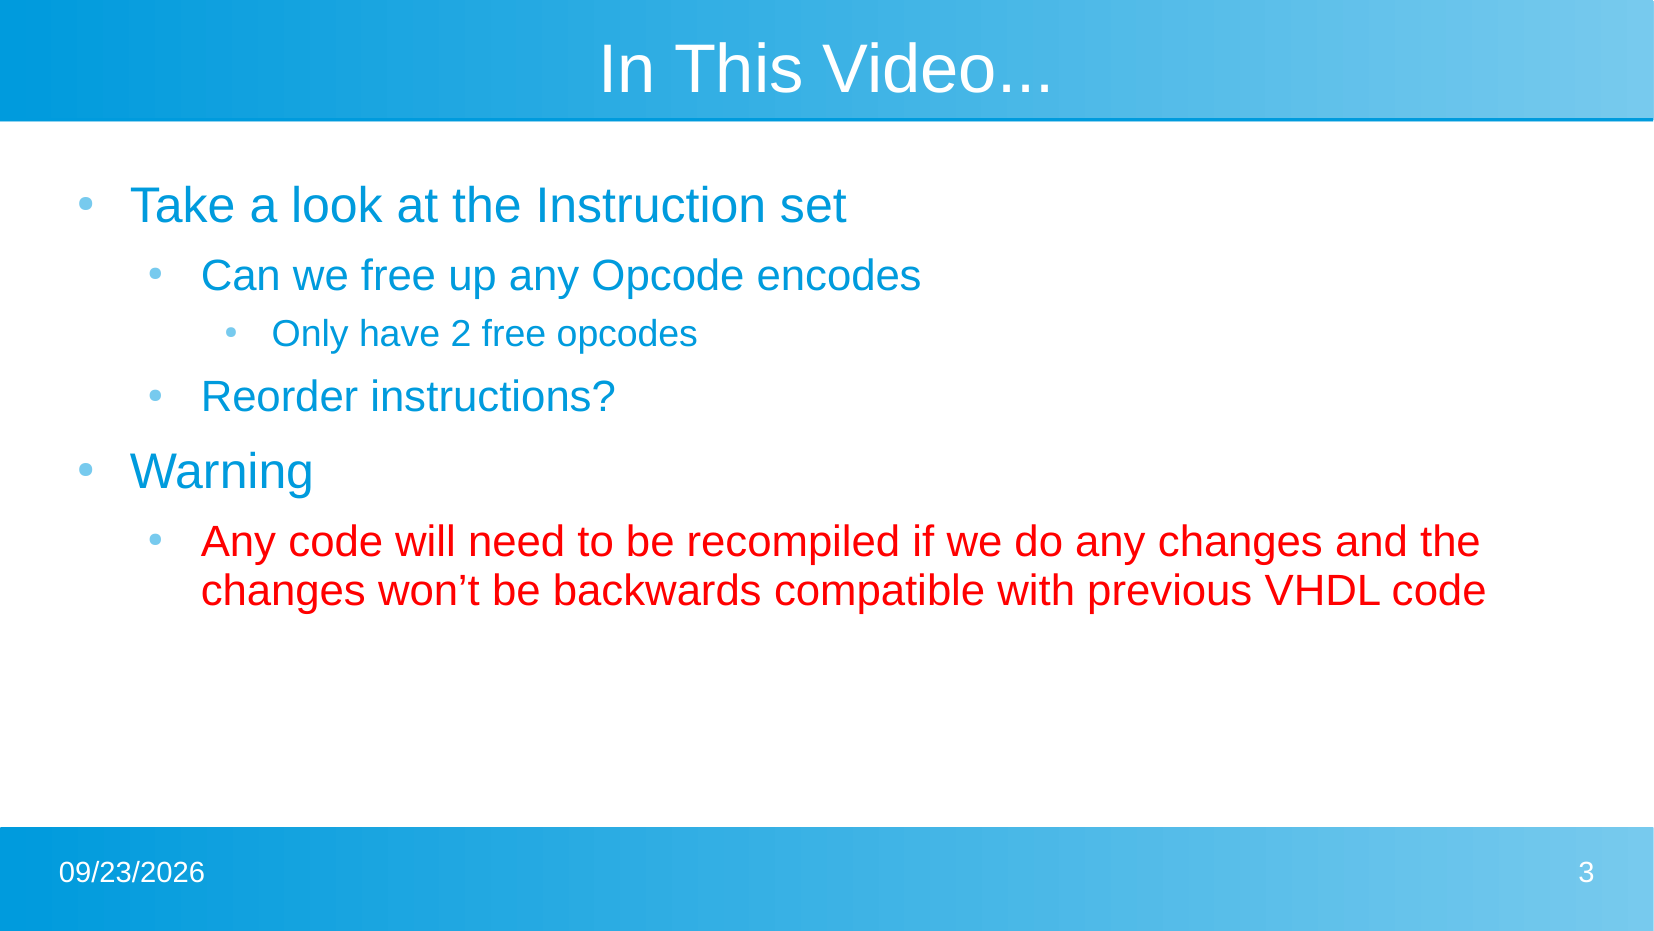

# In This Video...
Take a look at the Instruction set
Can we free up any Opcode encodes
Only have 2 free opcodes
Reorder instructions?
Warning
Any code will need to be recompiled if we do any changes and the changes won’t be backwards compatible with previous VHDL code
3